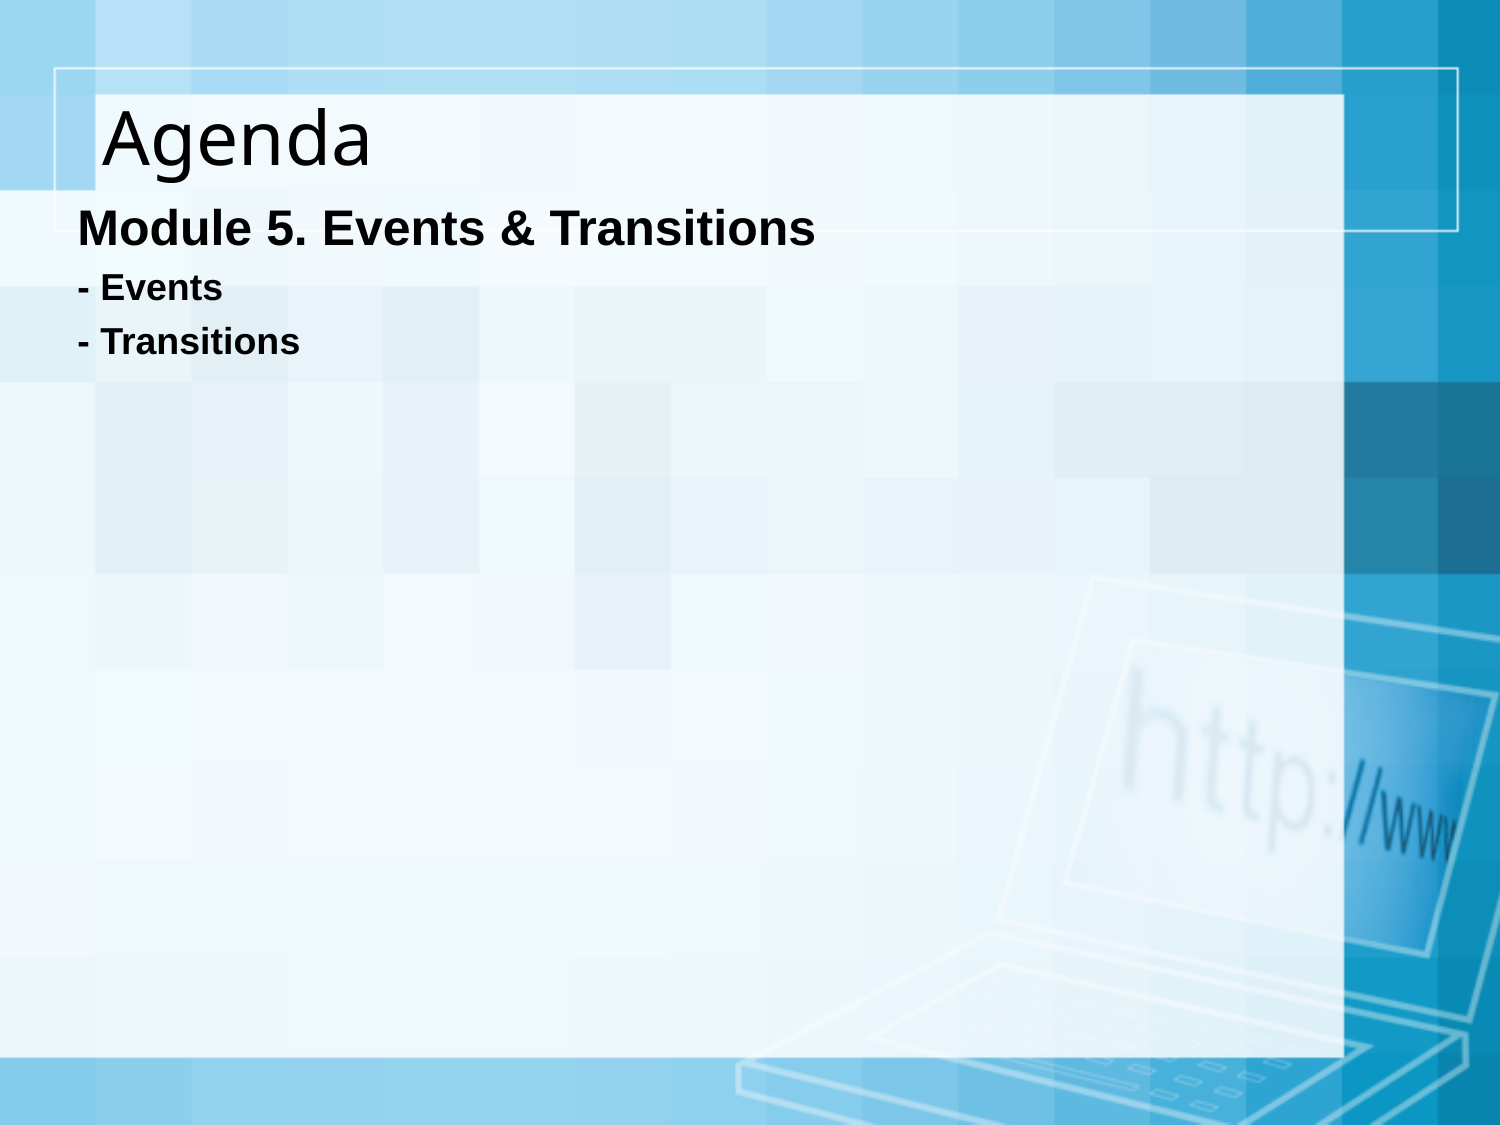

# Agenda
Module 5. Events & Transitions
- Events
- Transitions